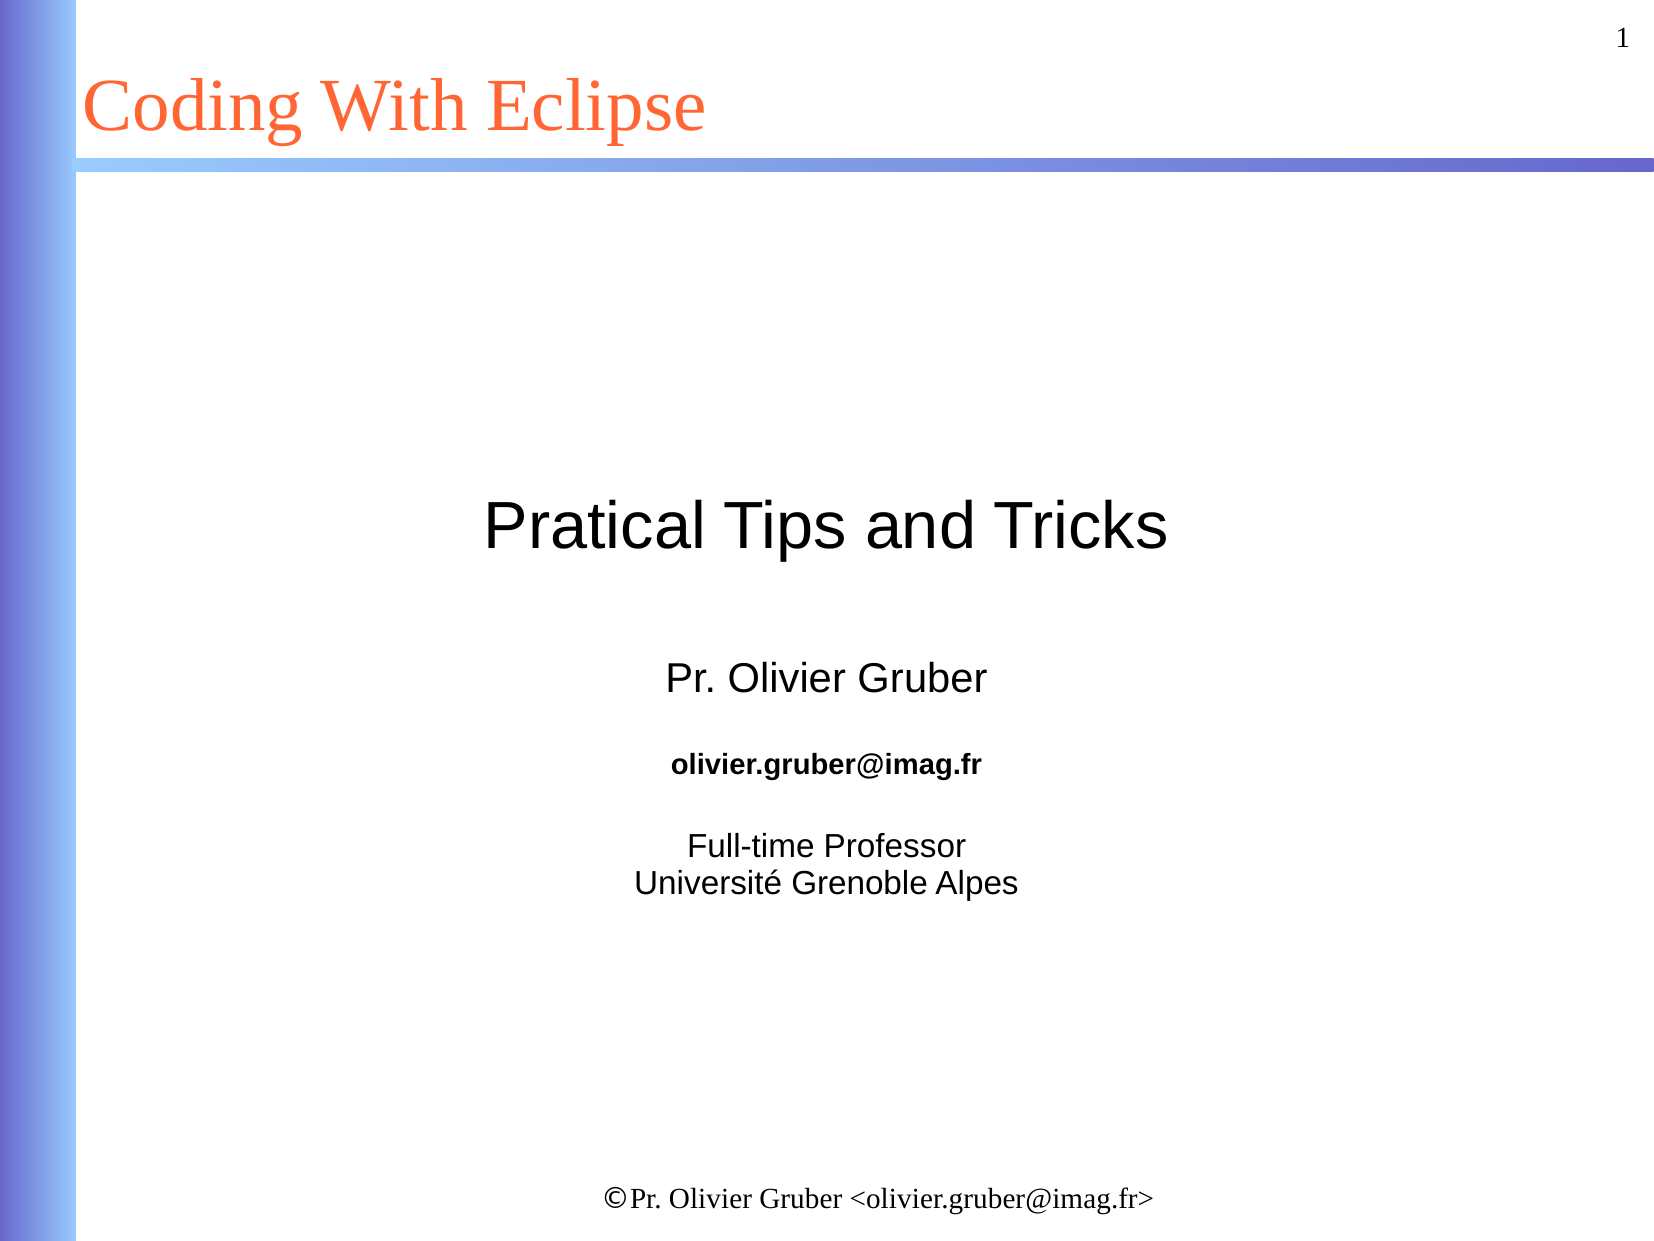

1
# Coding With Eclipse
Pratical Tips and Tricks
Pr. Olivier Gruber
olivier.gruber@imag.fr
Full-time Professor
Université Grenoble Alpes